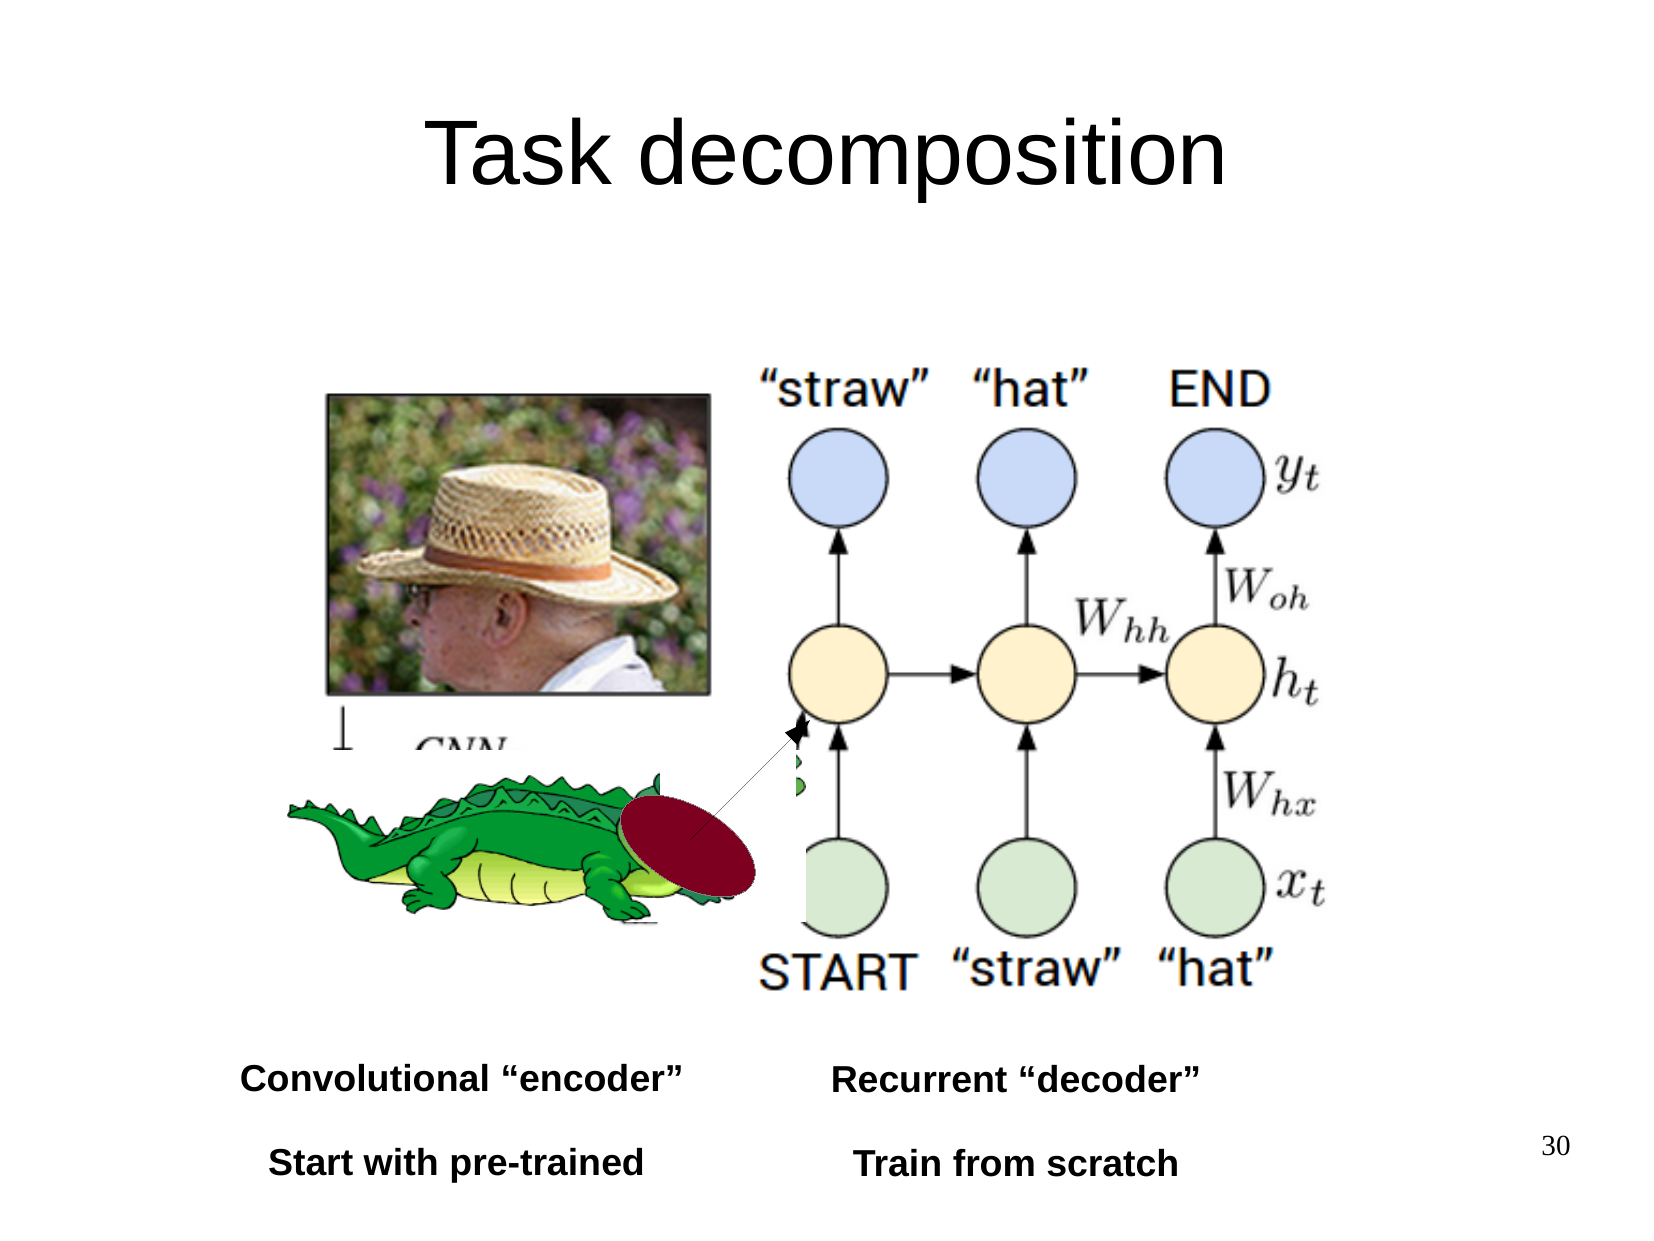

# Task decomposition
Convolutional “encoder”
Start with pre-trained
Recurrent “decoder”
Train from scratch
30